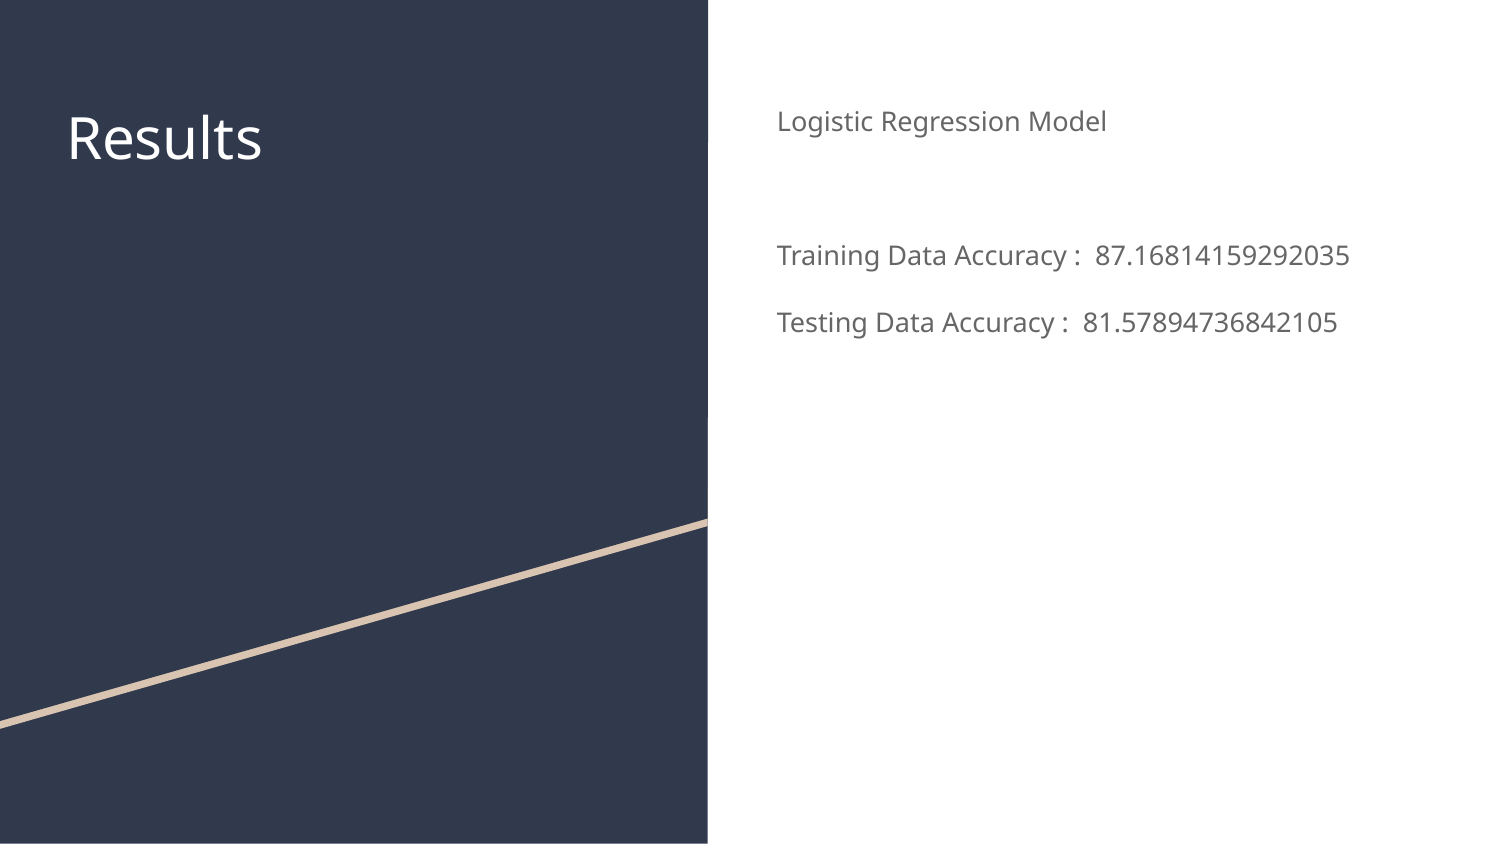

# Results
Logistic Regression Model
Training Data Accuracy : 87.16814159292035
Testing Data Accuracy : 81.57894736842105